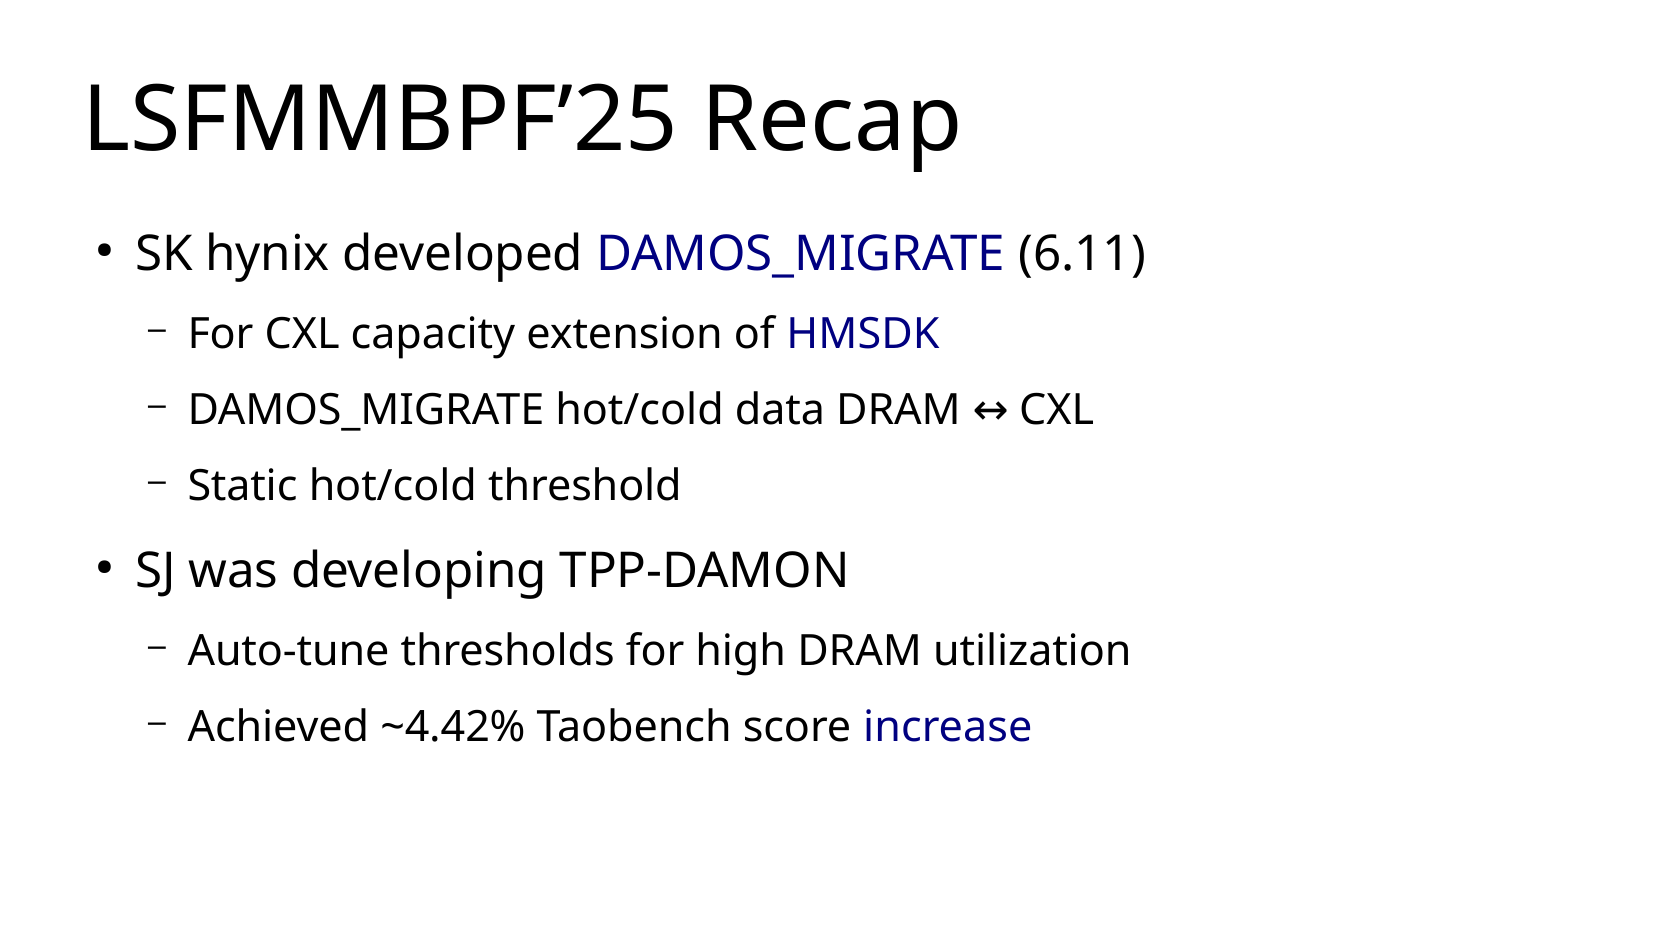

# LSFMMBPF’25 Recap
SK hynix developed DAMOS_MIGRATE (6.11)
For CXL capacity extension of HMSDK
DAMOS_MIGRATE hot/cold data DRAM ↔ CXL
Static hot/cold threshold
SJ was developing TPP-DAMON
Auto-tune thresholds for high DRAM utilization
Achieved ~4.42% Taobench score increase